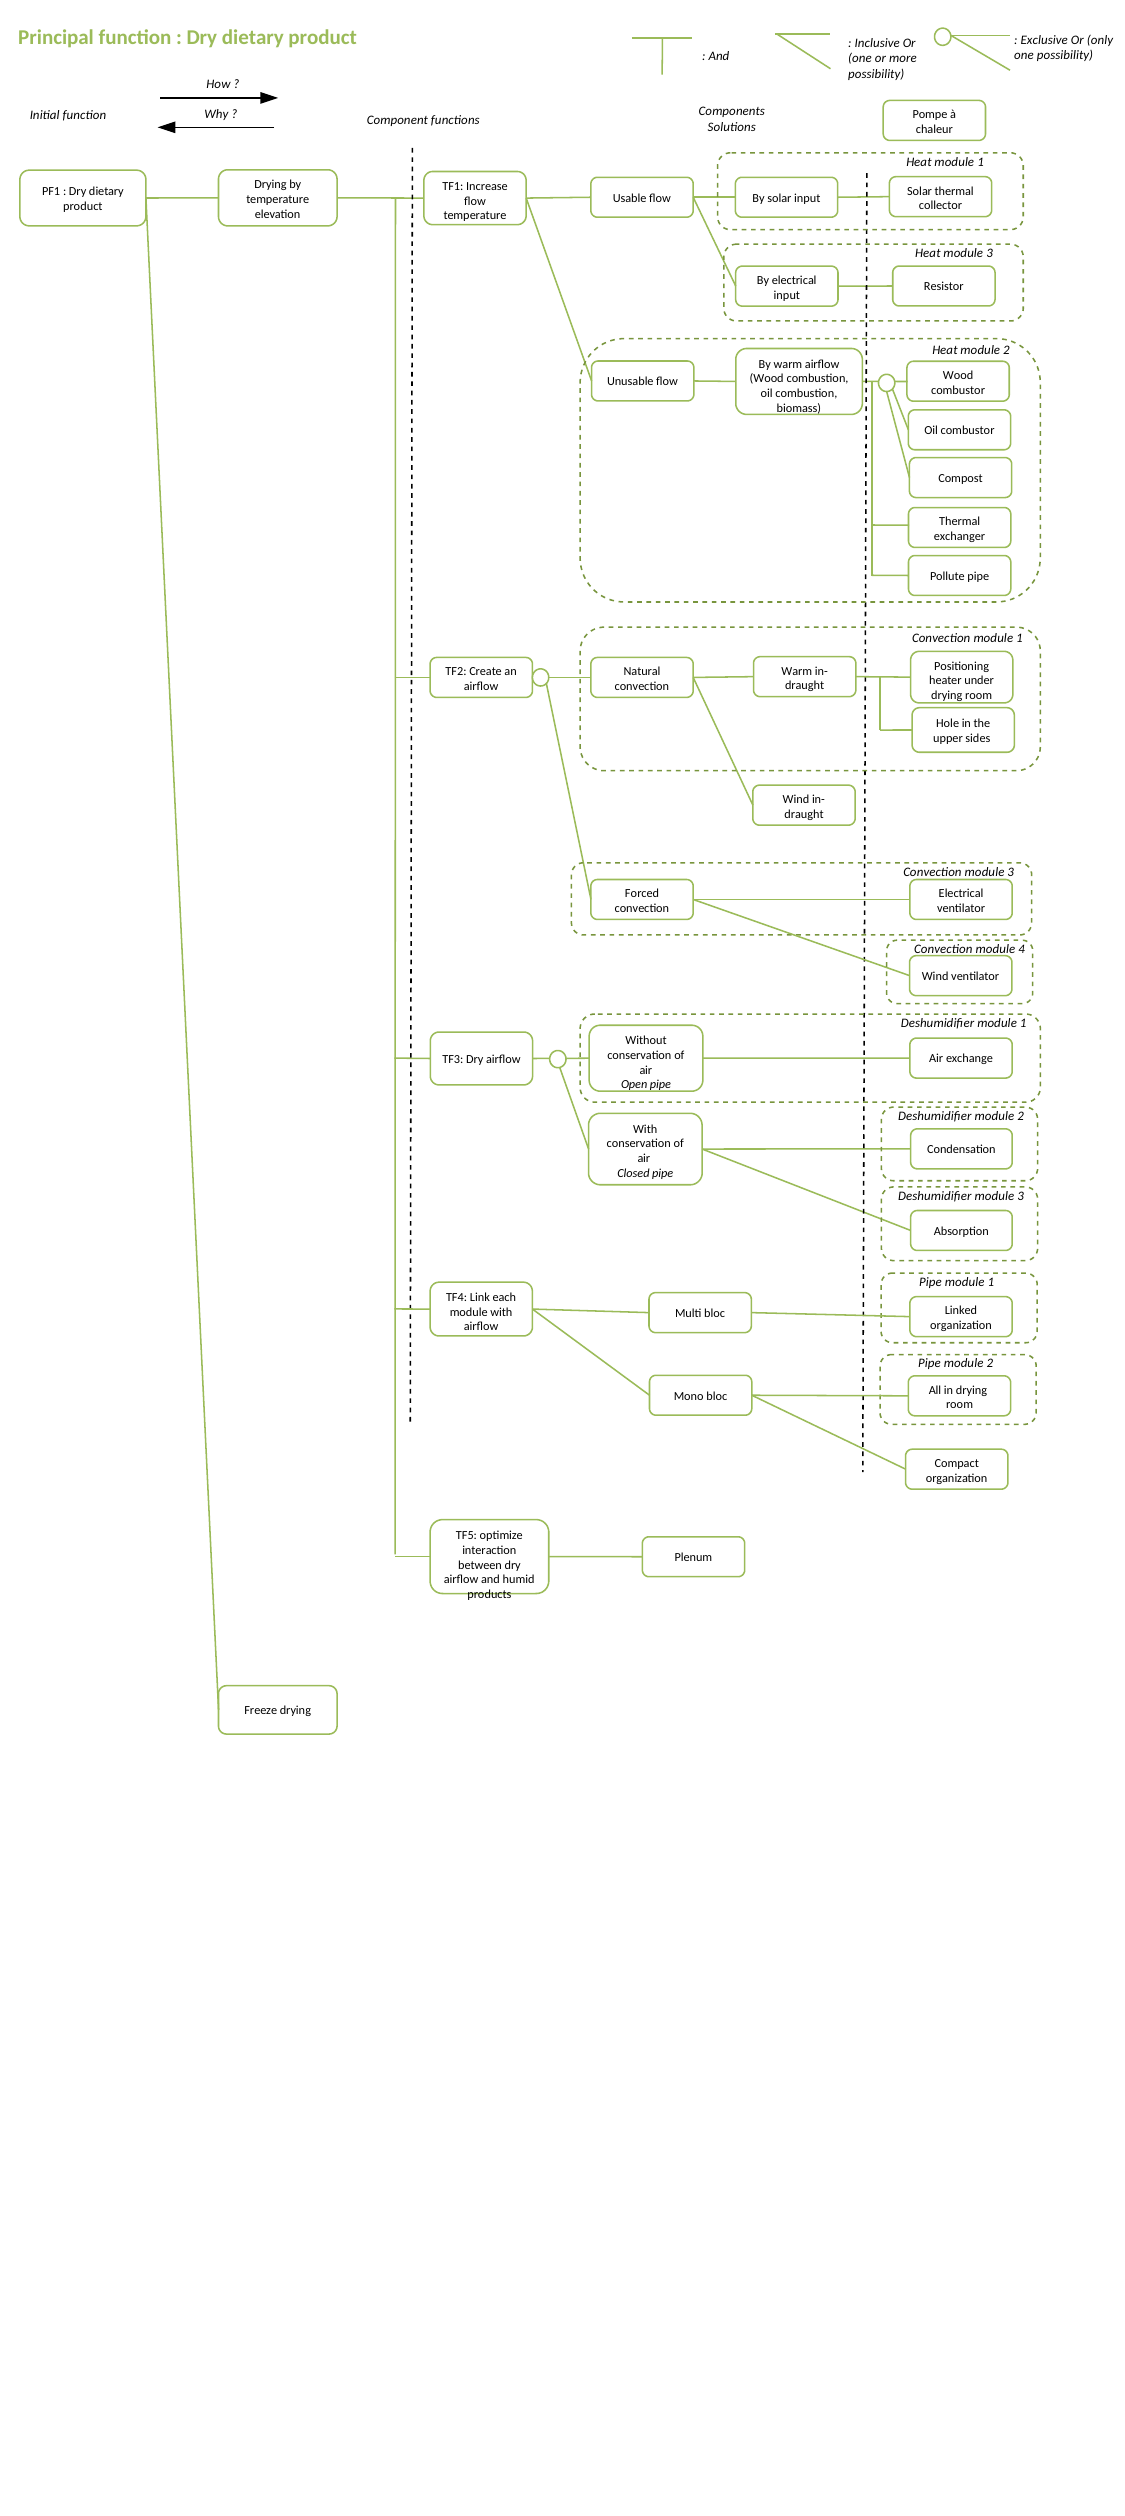

Principal function : Dry dietary product
: Exclusive Or (only one possibility)
: Inclusive Or (one or more possibility)
: And
How ?
Components
Solutions
Pompe à chaleur
Why ?
Initial function
Component functions
Heat module 1
Drying by temperature elevation
PF1 : Dry dietary product
TF1: Increase flow temperature
Solar thermal collector
Usable flow
By solar input
Heat module 3
Resistor
By electrical input
Heat module 2
By warm airflow
(Wood combustion, oil combustion, biomass)
Unusable flow
Wood combustor
Oil combustor
Compost
Thermal exchanger
Pollute pipe
Convection module 1
Positioning heater under drying room
Warm in-draught
TF2: Create an airflow
Natural convection
Hole in the upper sides
Wind in-draught
Convection module 3
Forced convection
Electrical ventilator
Convection module 4
Wind ventilator
Deshumidifier module 1
Without conservation of air
Open pipe
TF3: Dry airflow
Air exchange
Deshumidifier module 2
With conservation of air
Closed pipe
Condensation
Deshumidifier module 3
Absorption
Pipe module 1
TF4: Link each module with airflow
Multi bloc
Linked organization
Pipe module 2
Mono bloc
All in drying
room
Compact organization
TF5: optimize interaction between dry airflow and humid products
Plenum
Freeze drying